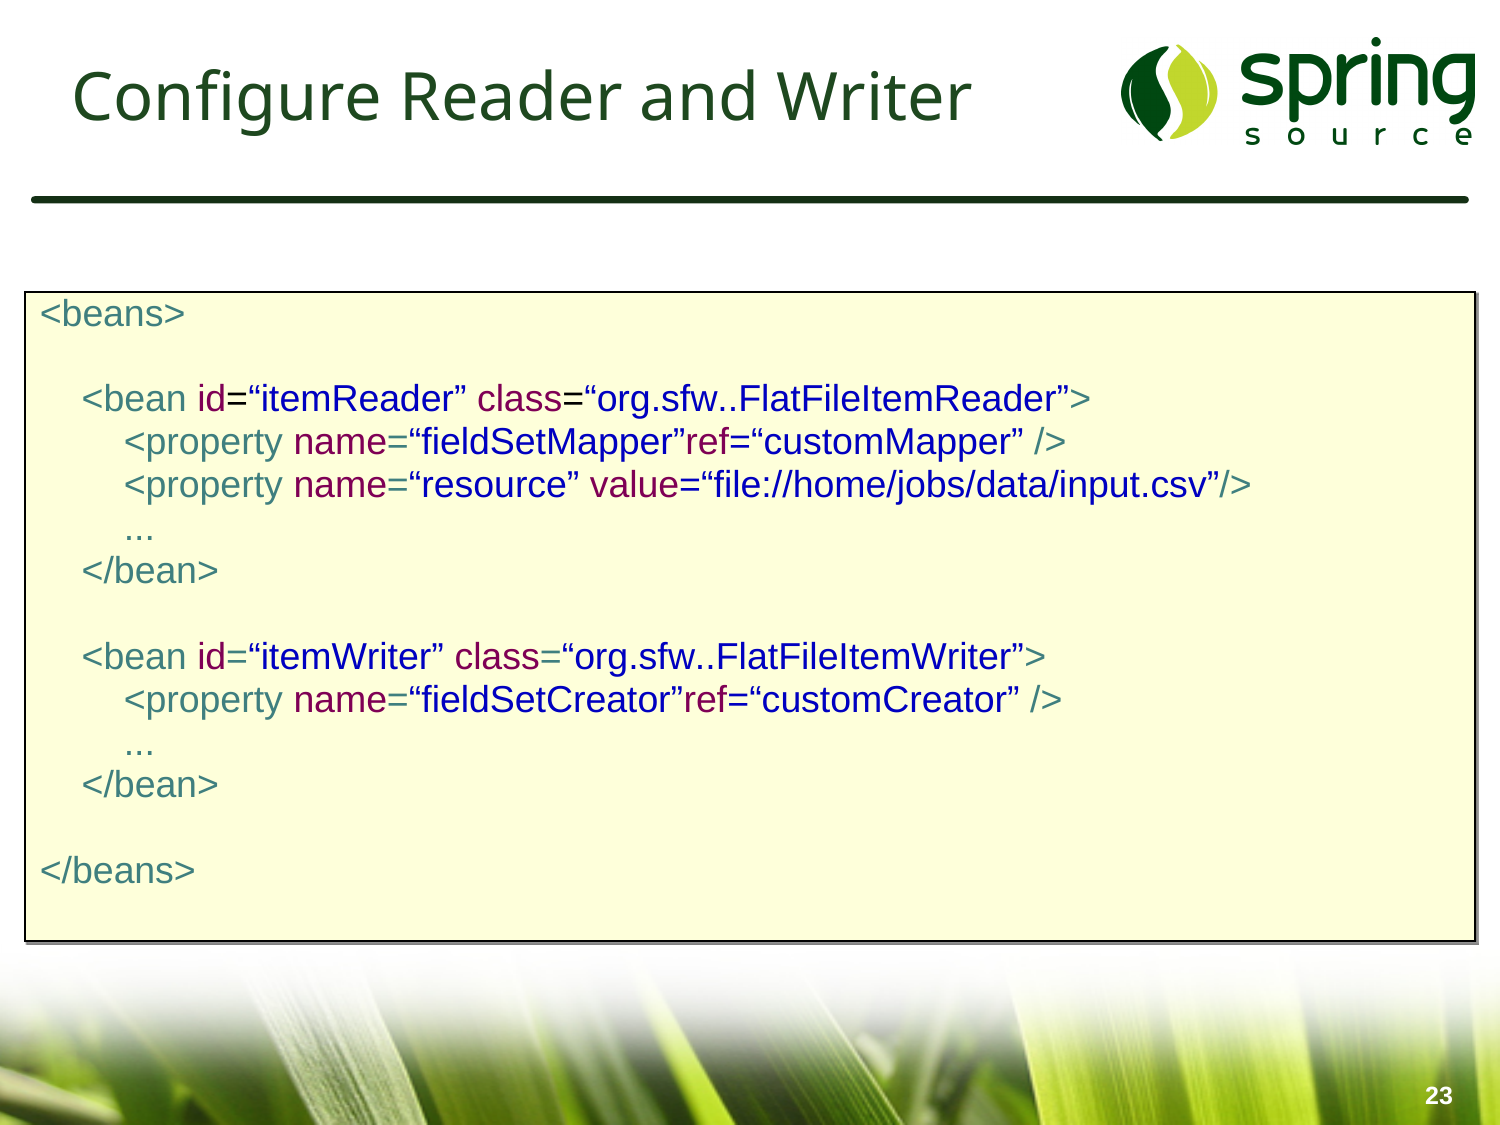

# Configure Reader and Writer
<beans>
 <bean id=“itemReader” class=“org.sfw..FlatFileItemReader”>
 <property name=“fieldSetMapper”ref=“customMapper” />
 <property name=“resource” value=“file://home/jobs/data/input.csv”/>
 ...
 </bean>
 <bean id=“itemWriter” class=“org.sfw..FlatFileItemWriter”>
 <property name=“fieldSetCreator”ref=“customCreator” />
 ...
 </bean>
</beans>